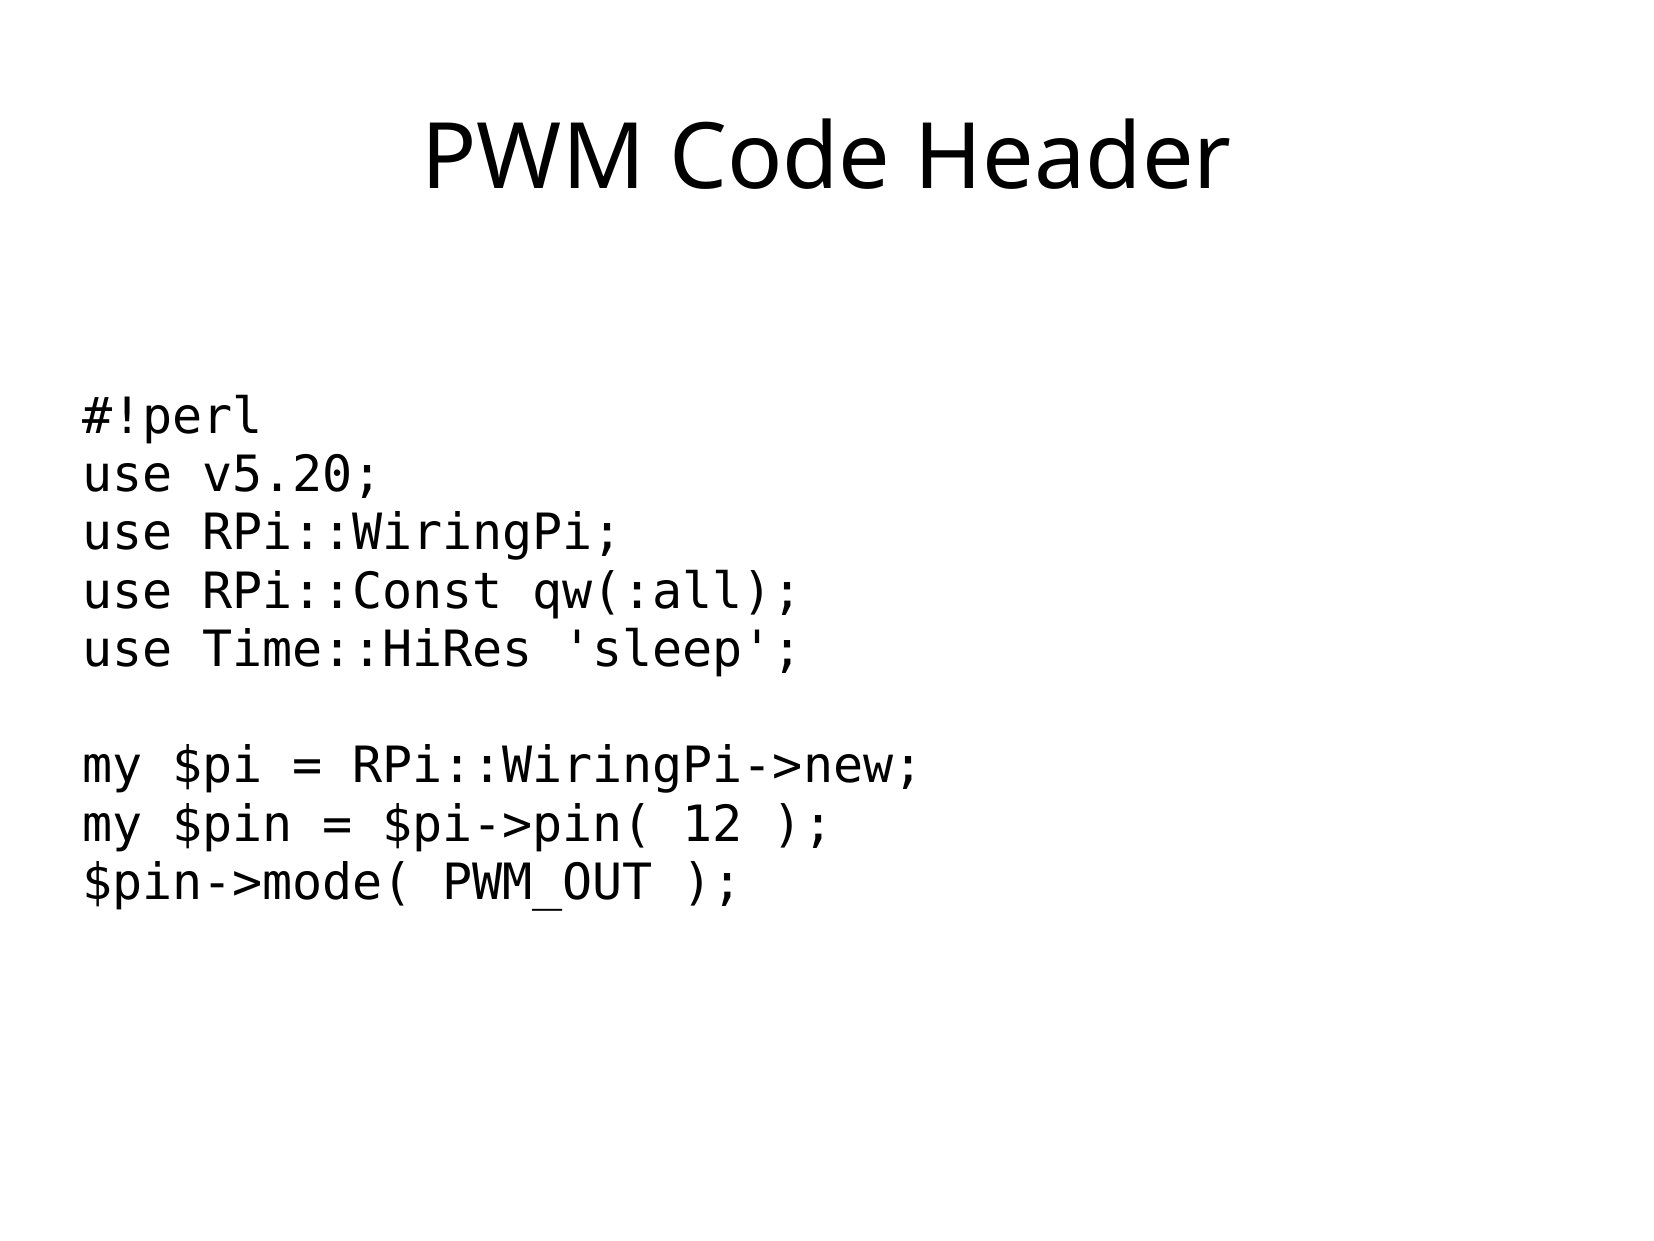

# PWM Code Header
#!perl
use v5.20;
use RPi::WiringPi;
use RPi::Const qw(:all);
use Time::HiRes 'sleep';
my $pi = RPi::WiringPi->new;
my $pin = $pi->pin( 12 );
$pin->mode( PWM_OUT );